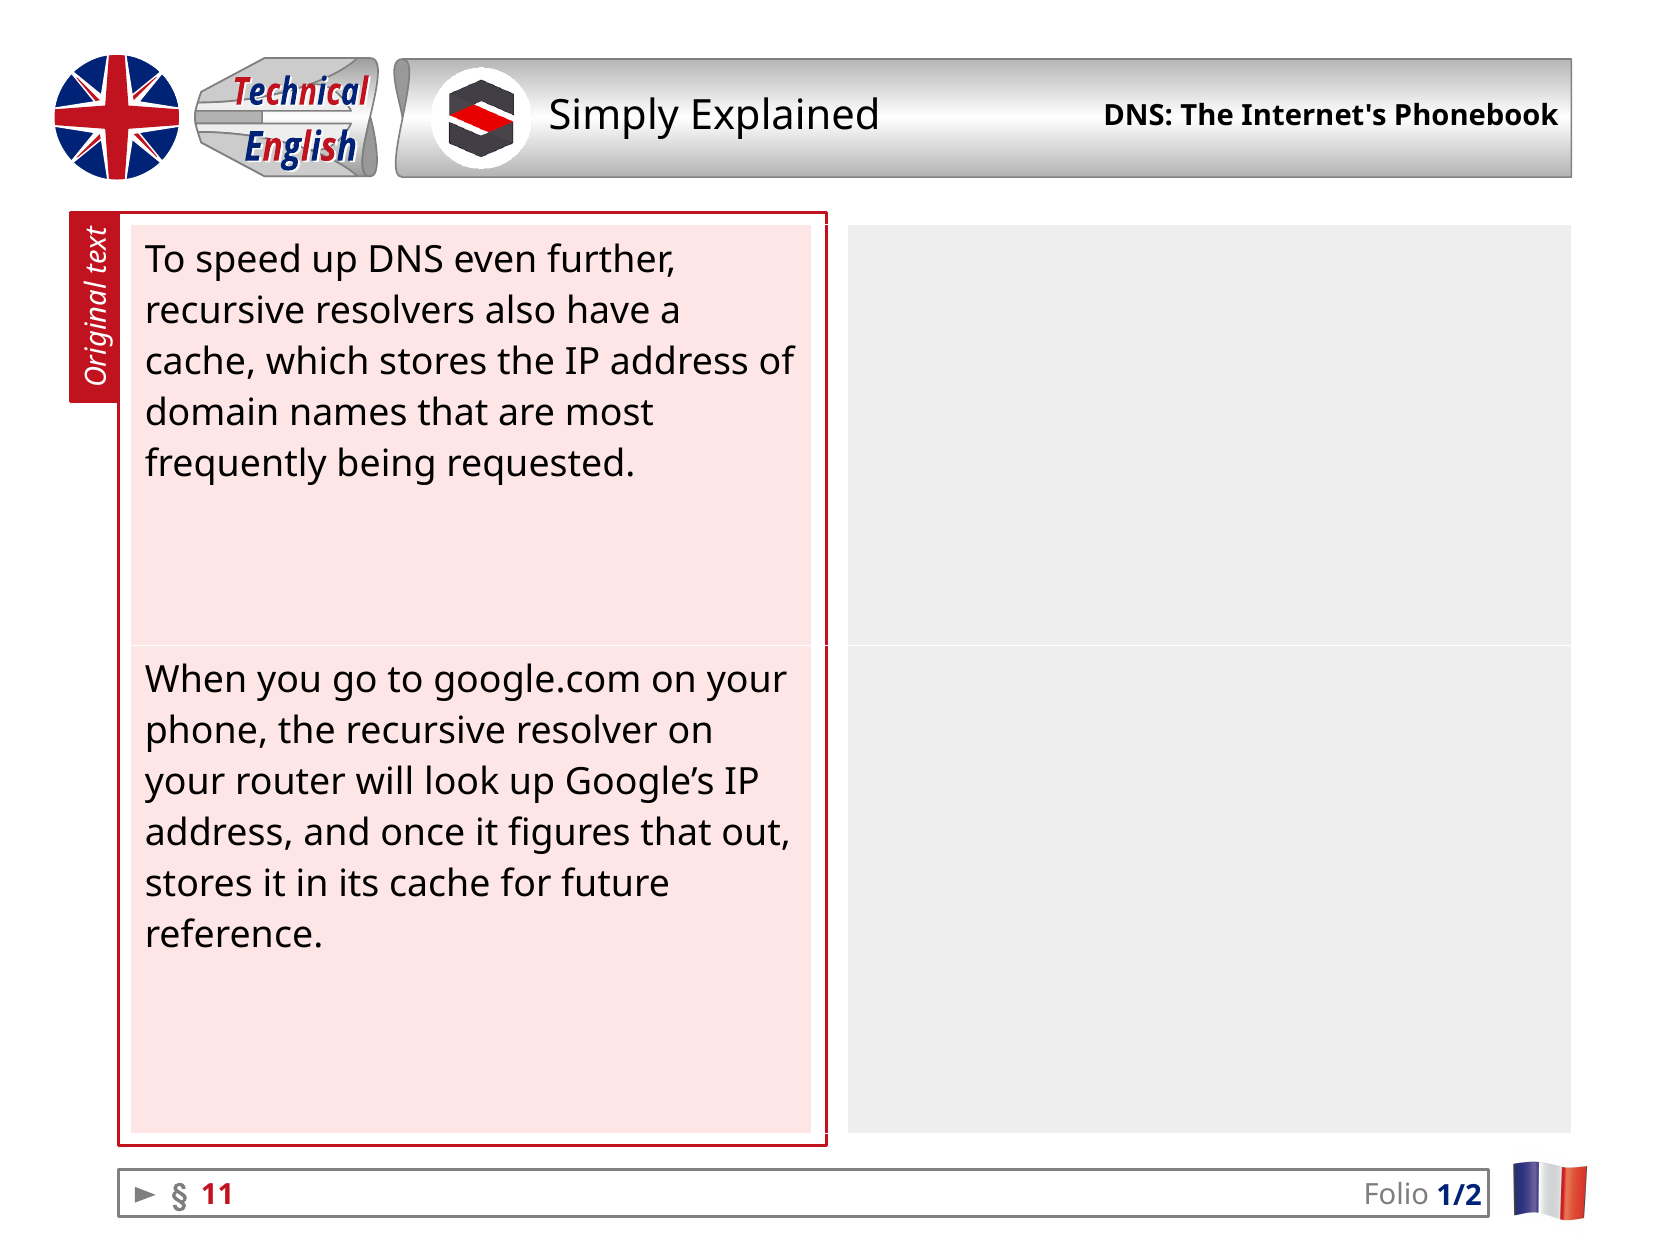

#
| To speed up DNS even further, recursive resolvers also have a cache, which stores the IP address of domain names that are most frequently being requested. | | |
| --- | --- | --- |
| When you go to google.com on your phone, the recursive resolver on your router will look up Google’s IP address, and once it figures that out, stores it in its cache for future reference. | | |
11
1/2